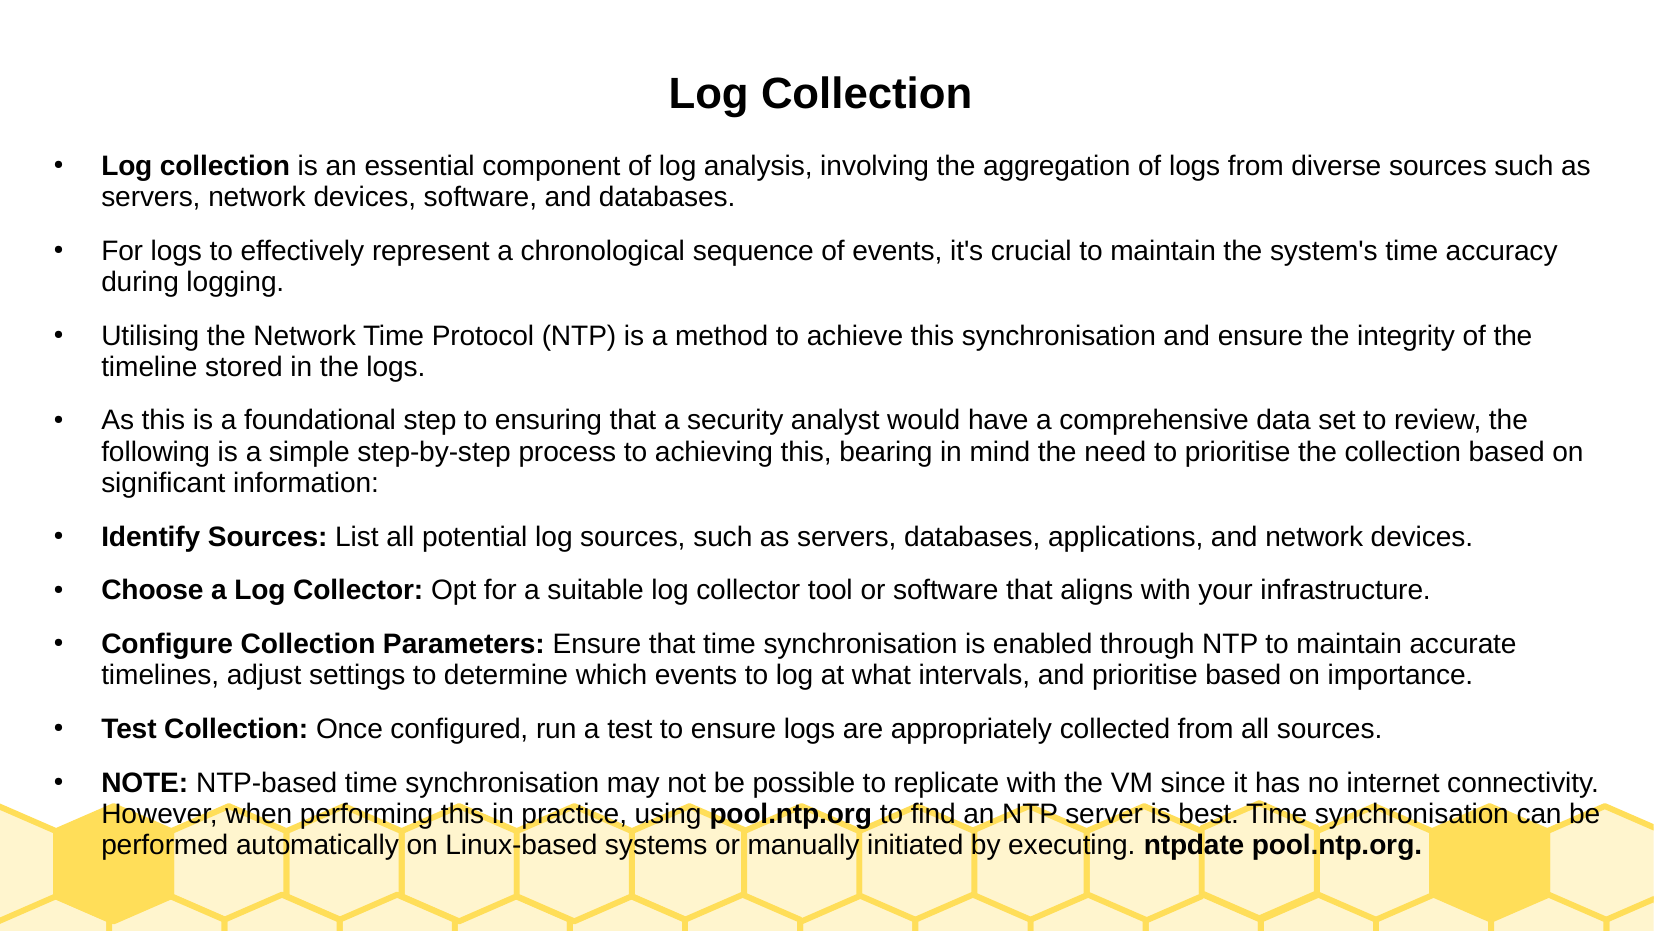

# Log Collection
Log collection is an essential component of log analysis, involving the aggregation of logs from diverse sources such as servers, network devices, software, and databases.
For logs to effectively represent a chronological sequence of events, it's crucial to maintain the system's time accuracy during logging.
Utilising the Network Time Protocol (NTP) is a method to achieve this synchronisation and ensure the integrity of the timeline stored in the logs.
As this is a foundational step to ensuring that a security analyst would have a comprehensive data set to review, the following is a simple step-by-step process to achieving this, bearing in mind the need to prioritise the collection based on significant information:
Identify Sources: List all potential log sources, such as servers, databases, applications, and network devices.
Choose a Log Collector: Opt for a suitable log collector tool or software that aligns with your infrastructure.
Configure Collection Parameters: Ensure that time synchronisation is enabled through NTP to maintain accurate timelines, adjust settings to determine which events to log at what intervals, and prioritise based on importance.
Test Collection: Once configured, run a test to ensure logs are appropriately collected from all sources.
NOTE: NTP-based time synchronisation may not be possible to replicate with the VM since it has no internet connectivity. However, when performing this in practice, using pool.ntp.org to find an NTP server is best. Time synchronisation can be performed automatically on Linux-based systems or manually initiated by executing. ntpdate pool.ntp.org.